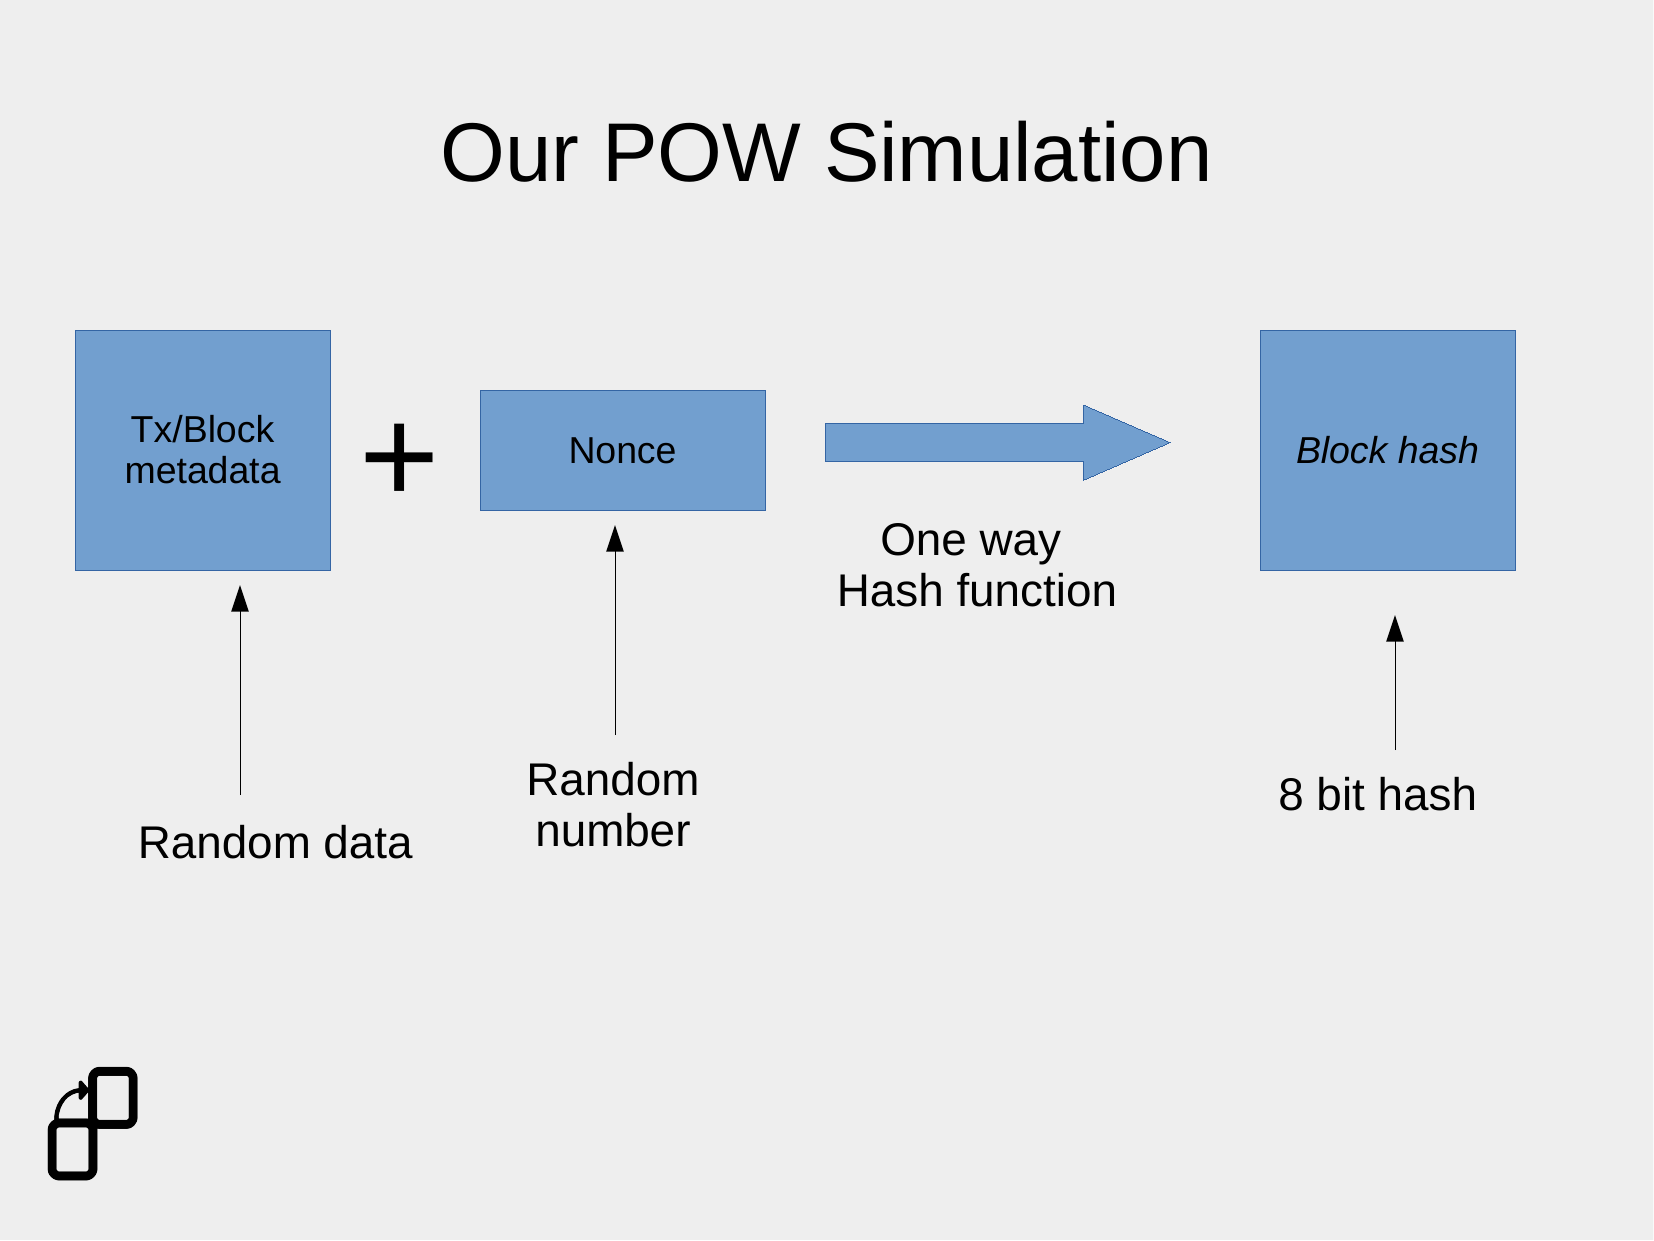

# Our POW Simulation
Tx/Block
metadata
Block hash
+
Nonce
One way
Hash function
Random number
8 bit hash
Random data